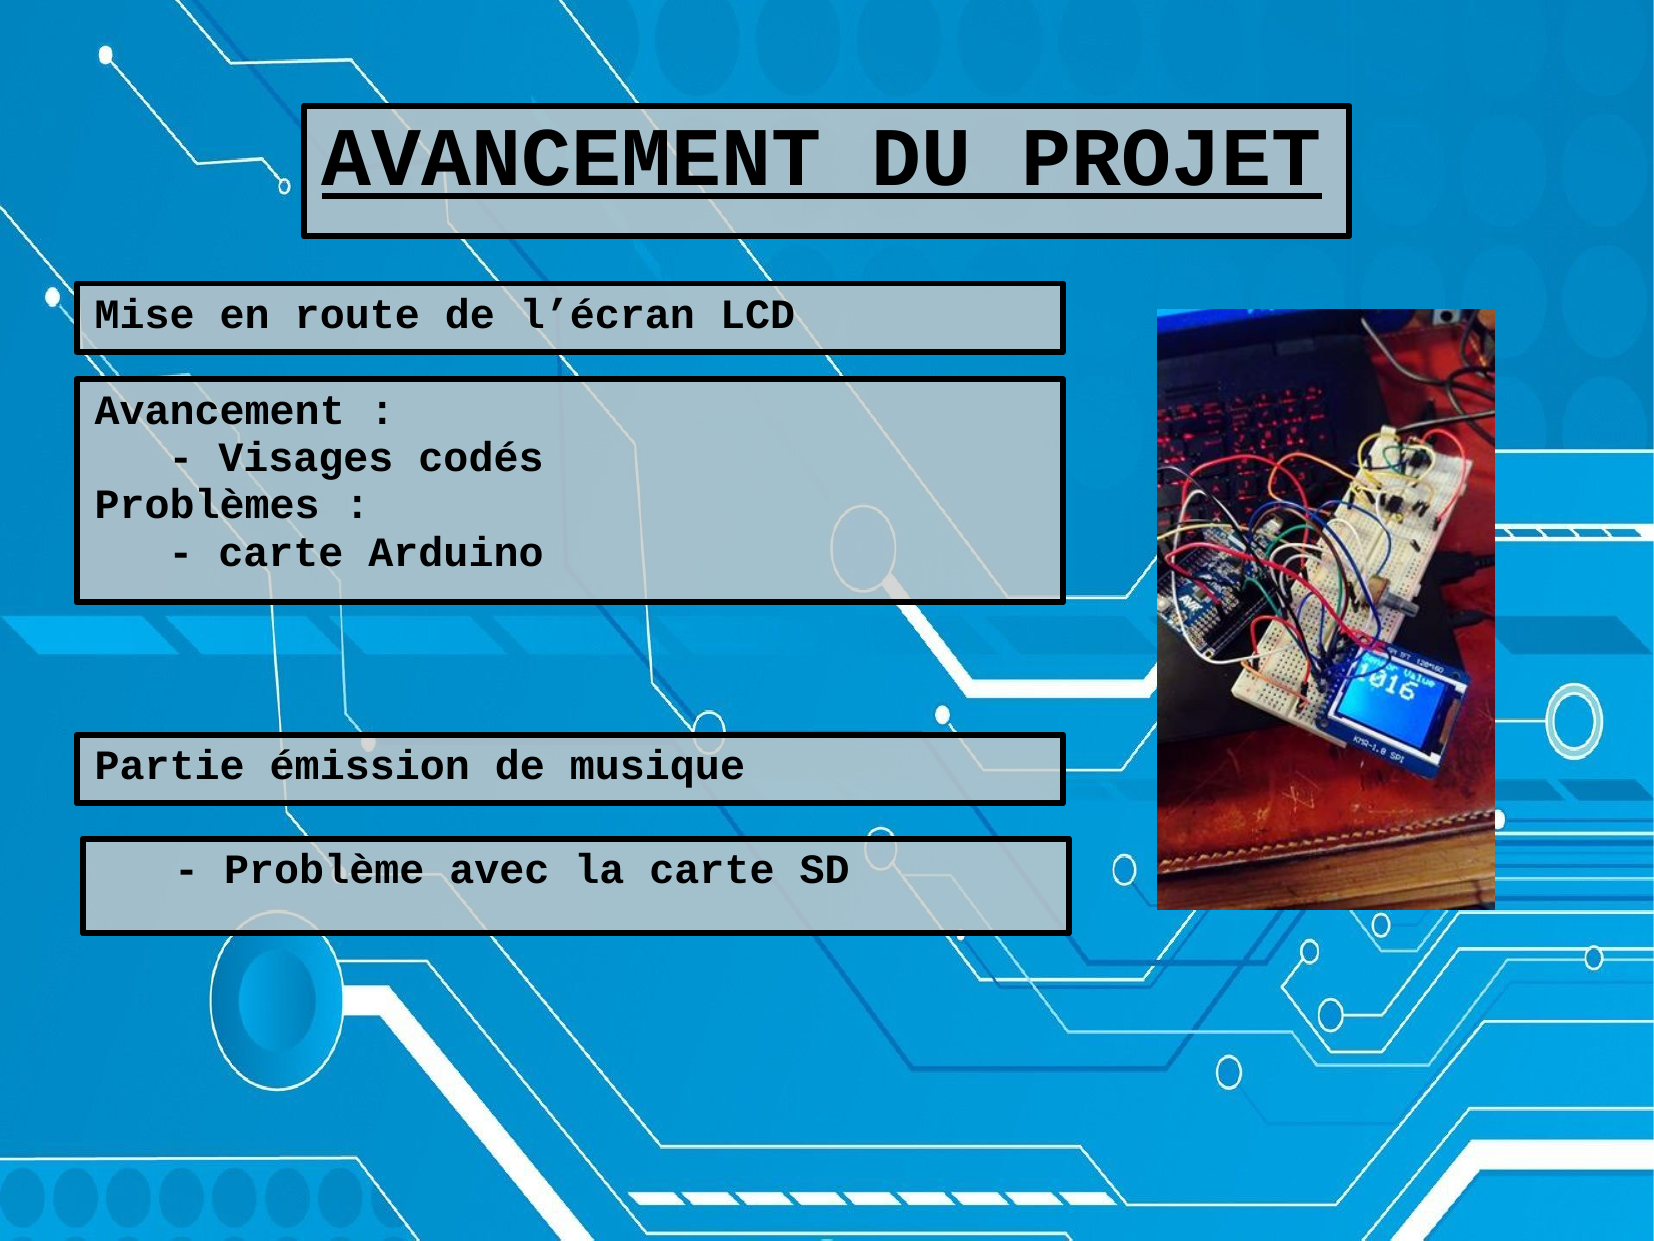

AVANCEMENT DU PROJET
Mise en route de l’écran LCD
Avancement :
	- Visages codés
Problèmes :
	- carte Arduino
Partie émission de musique
	- Problème avec la carte SD